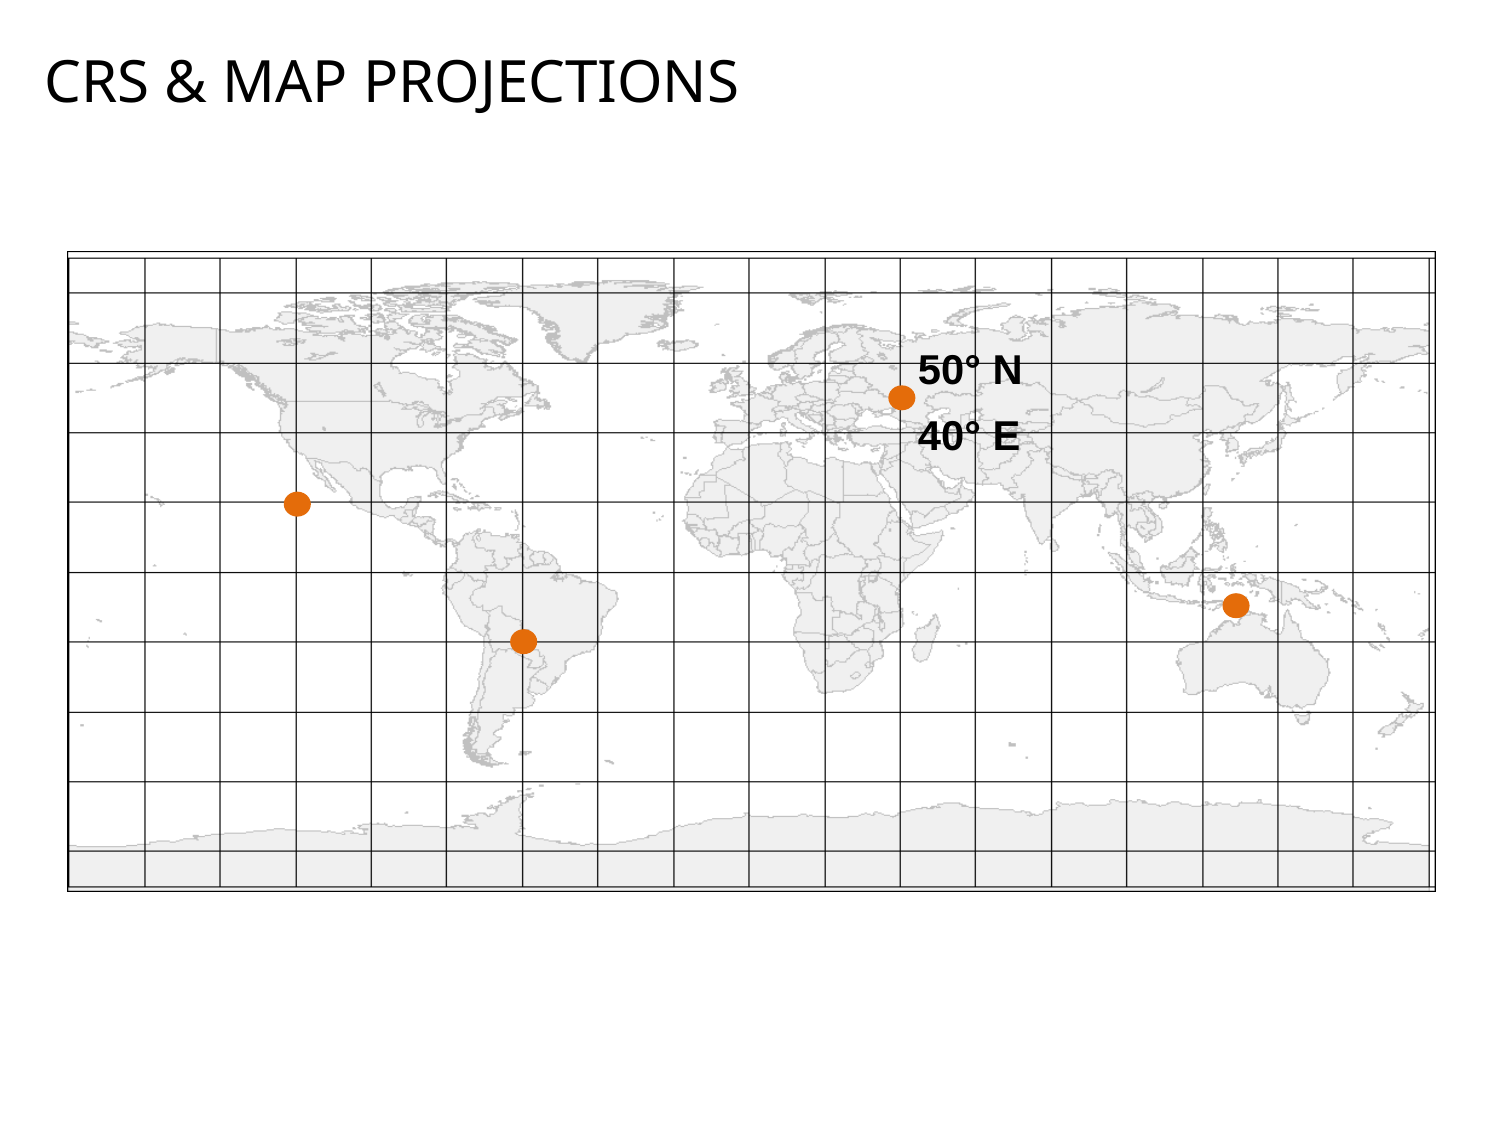

CRS & MAP PROJECTIONS
50° N
40° E